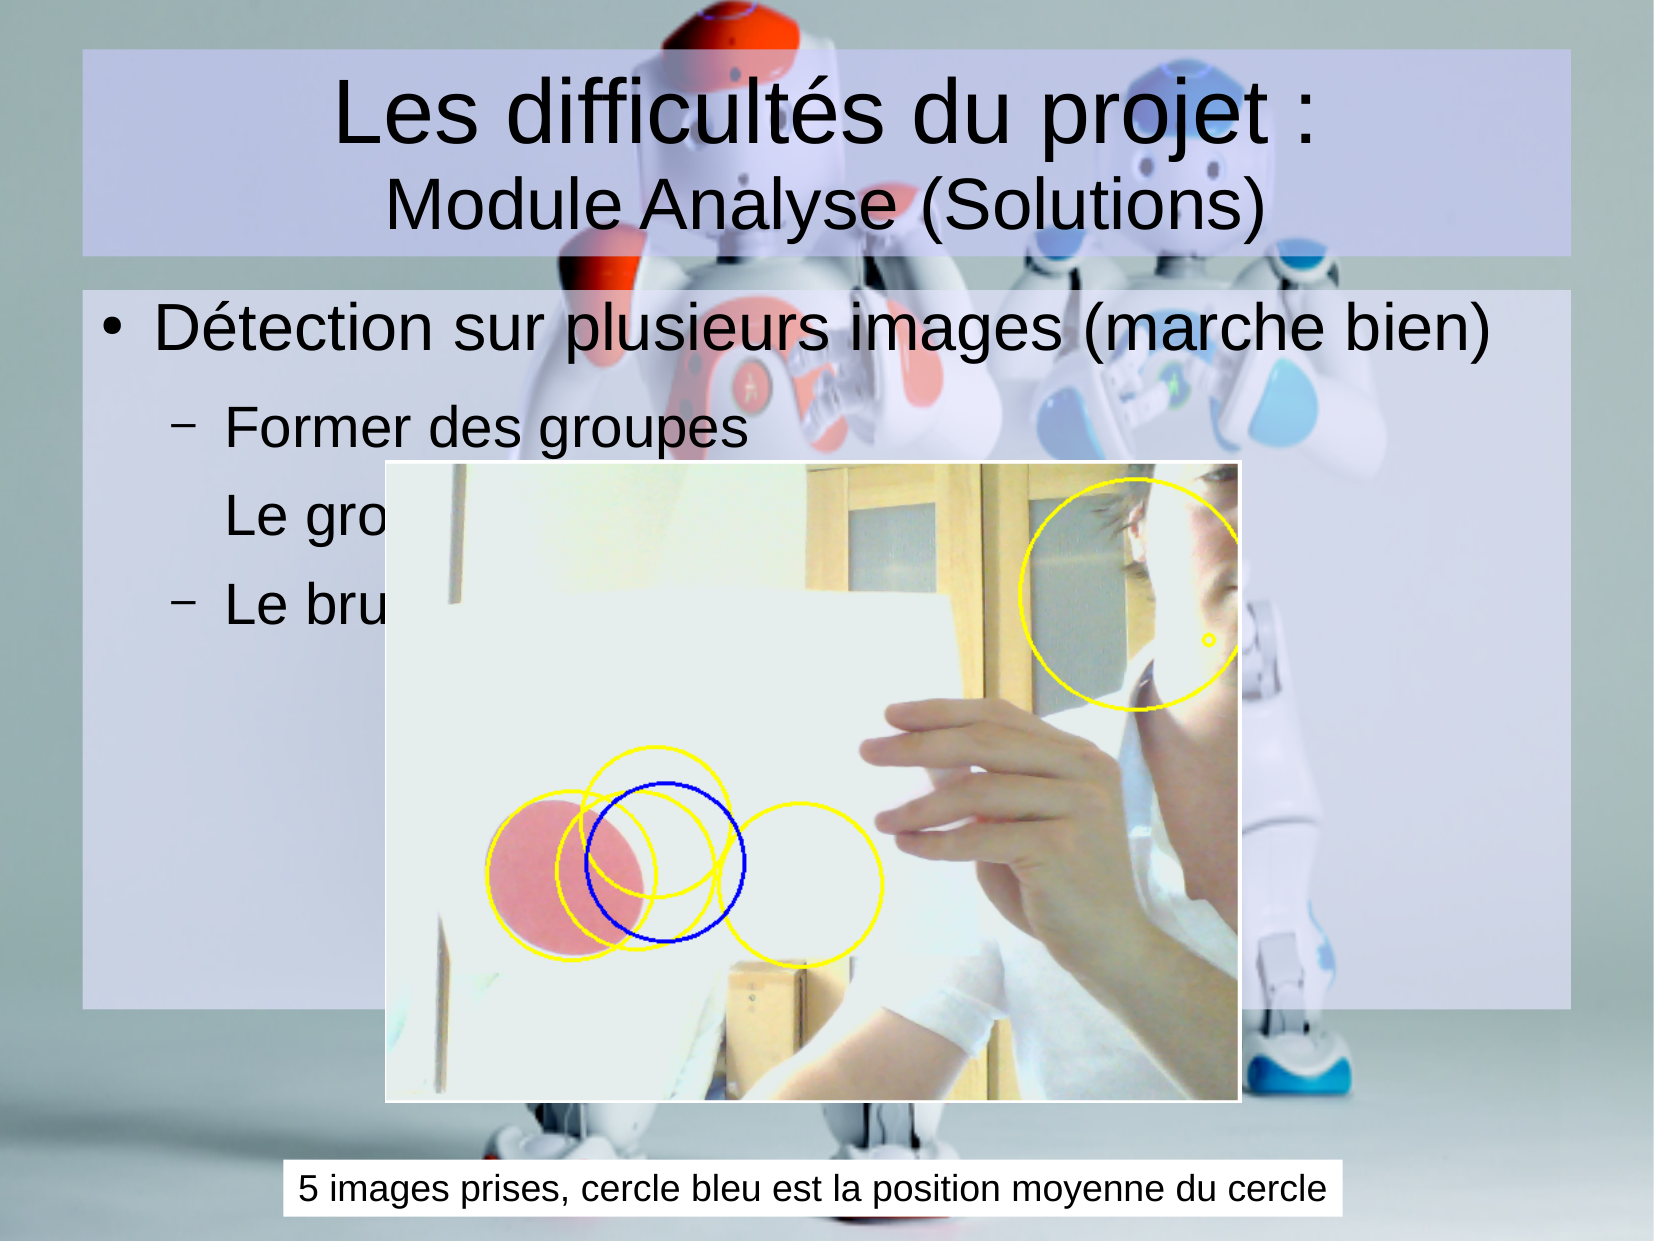

# Les difficultés du projet : Module Analyse (Solutions)
Détection sur plusieurs images (marche bien)
Former des groupes
Le groupe le plus nombreux l'emporte
Le bruit influance moins le résultat
5 images prises, cercle bleu est la position moyenne du cercle